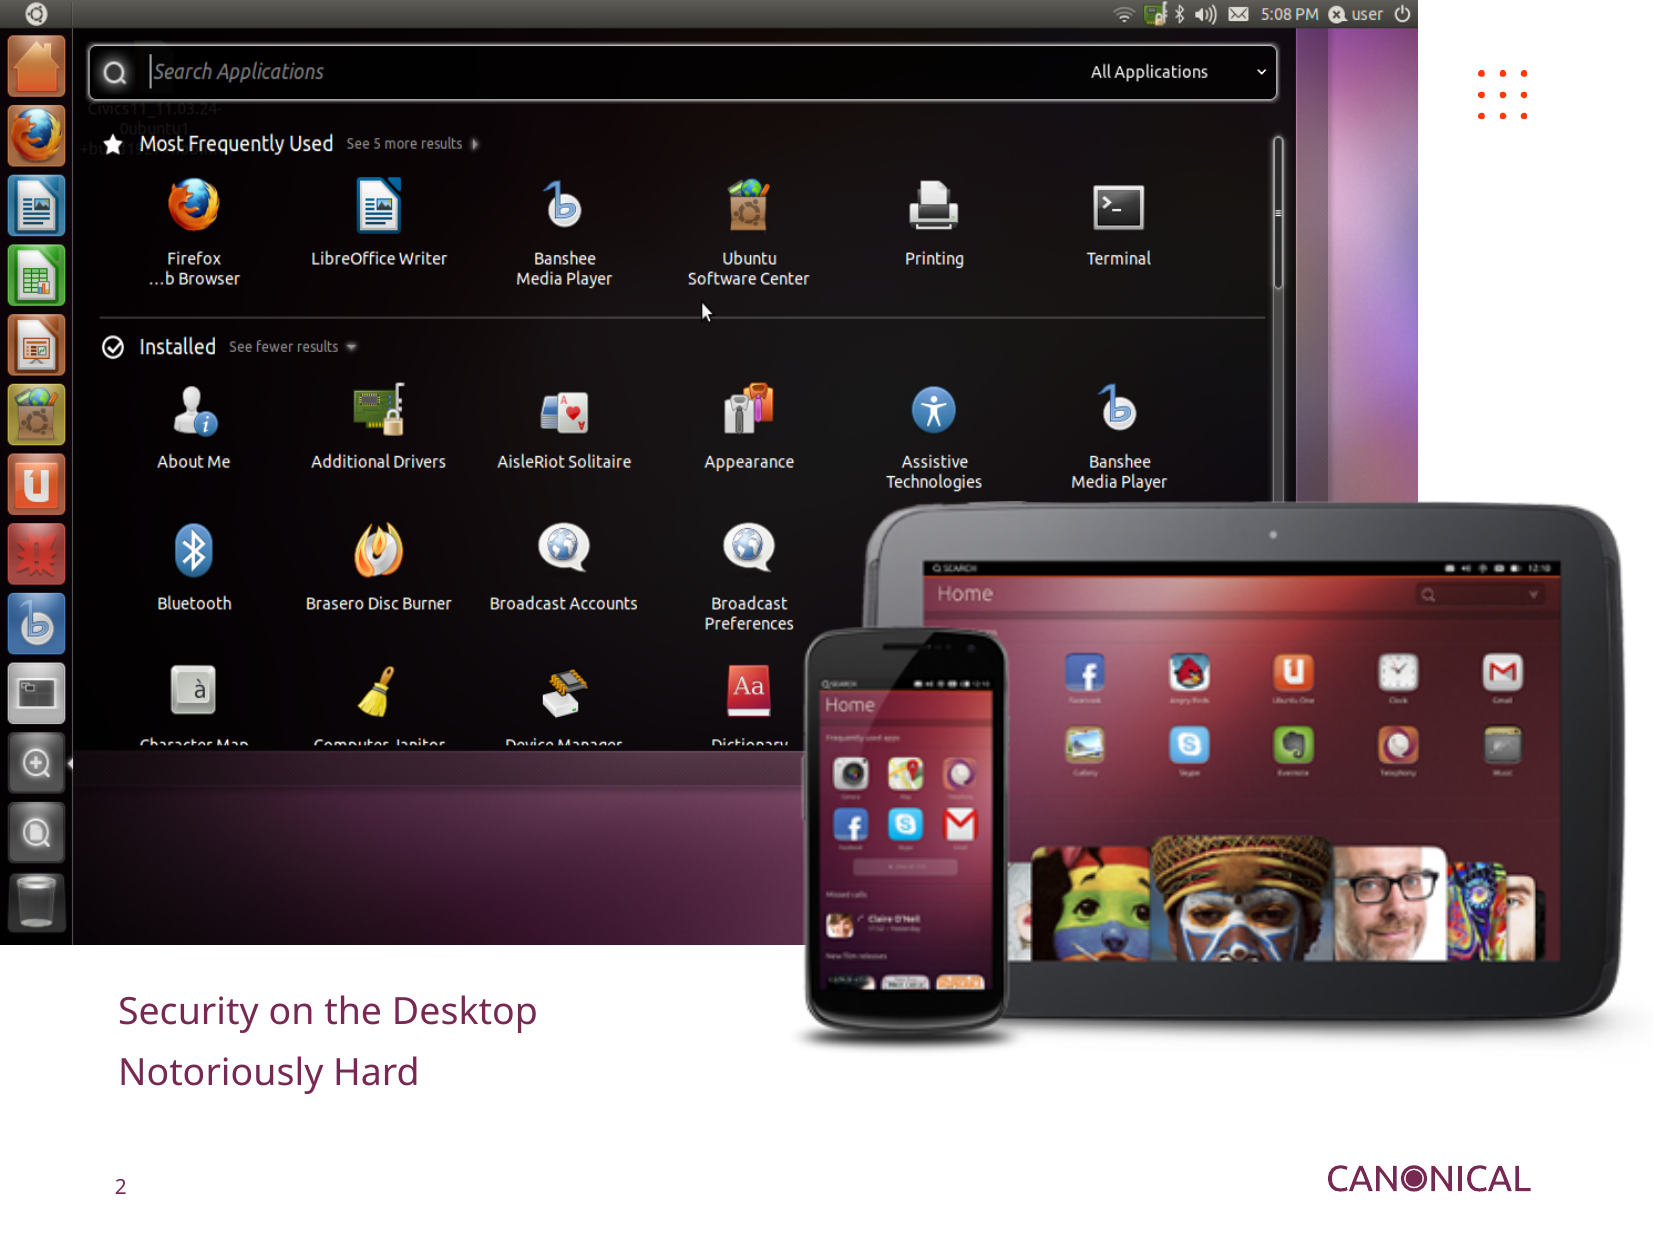

# Security on the Desktop
Notoriously Hard